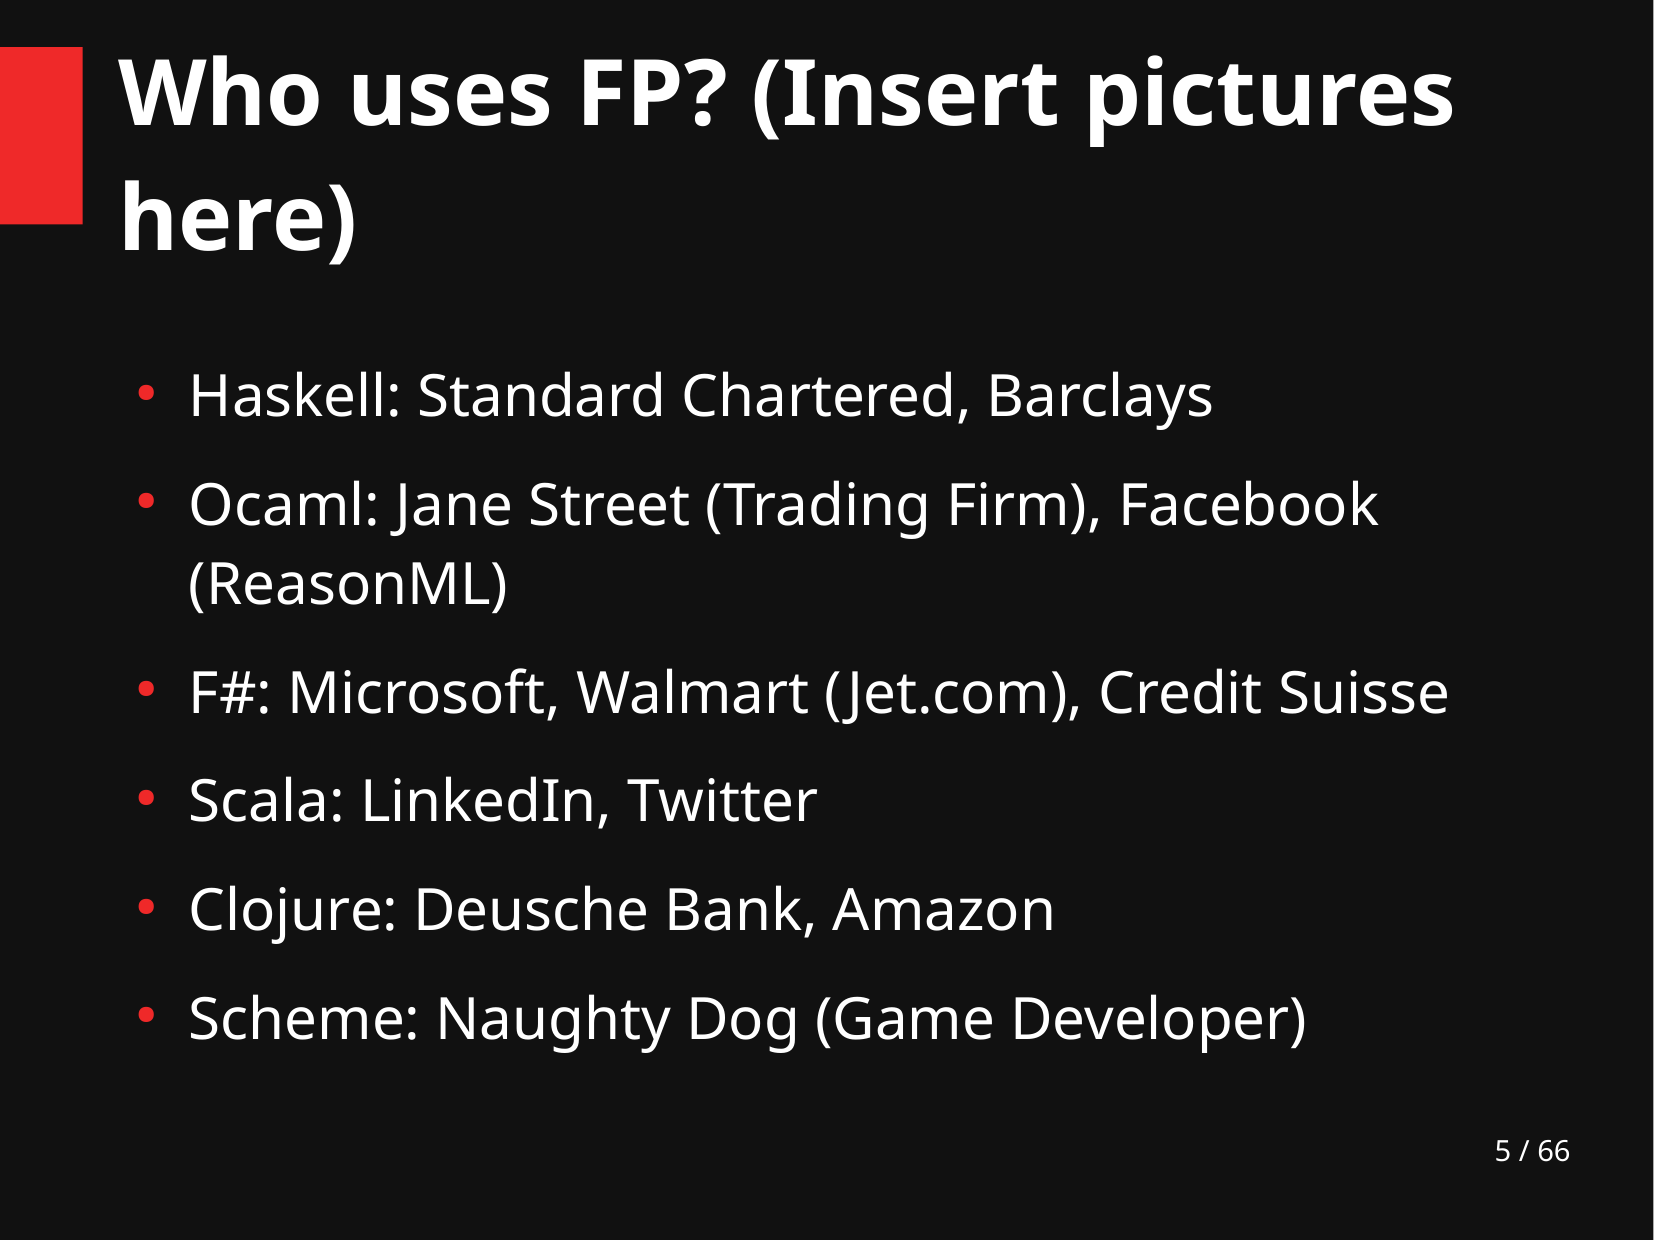

# Who uses FP? (Insert pictures here)
Haskell: Standard Chartered, Barclays
Ocaml: Jane Street (Trading Firm), Facebook (ReasonML)
F#: Microsoft, Walmart (Jet.com), Credit Suisse
Scala: LinkedIn, Twitter
Clojure: Deusche Bank, Amazon
Scheme: Naughty Dog (Game Developer)
5